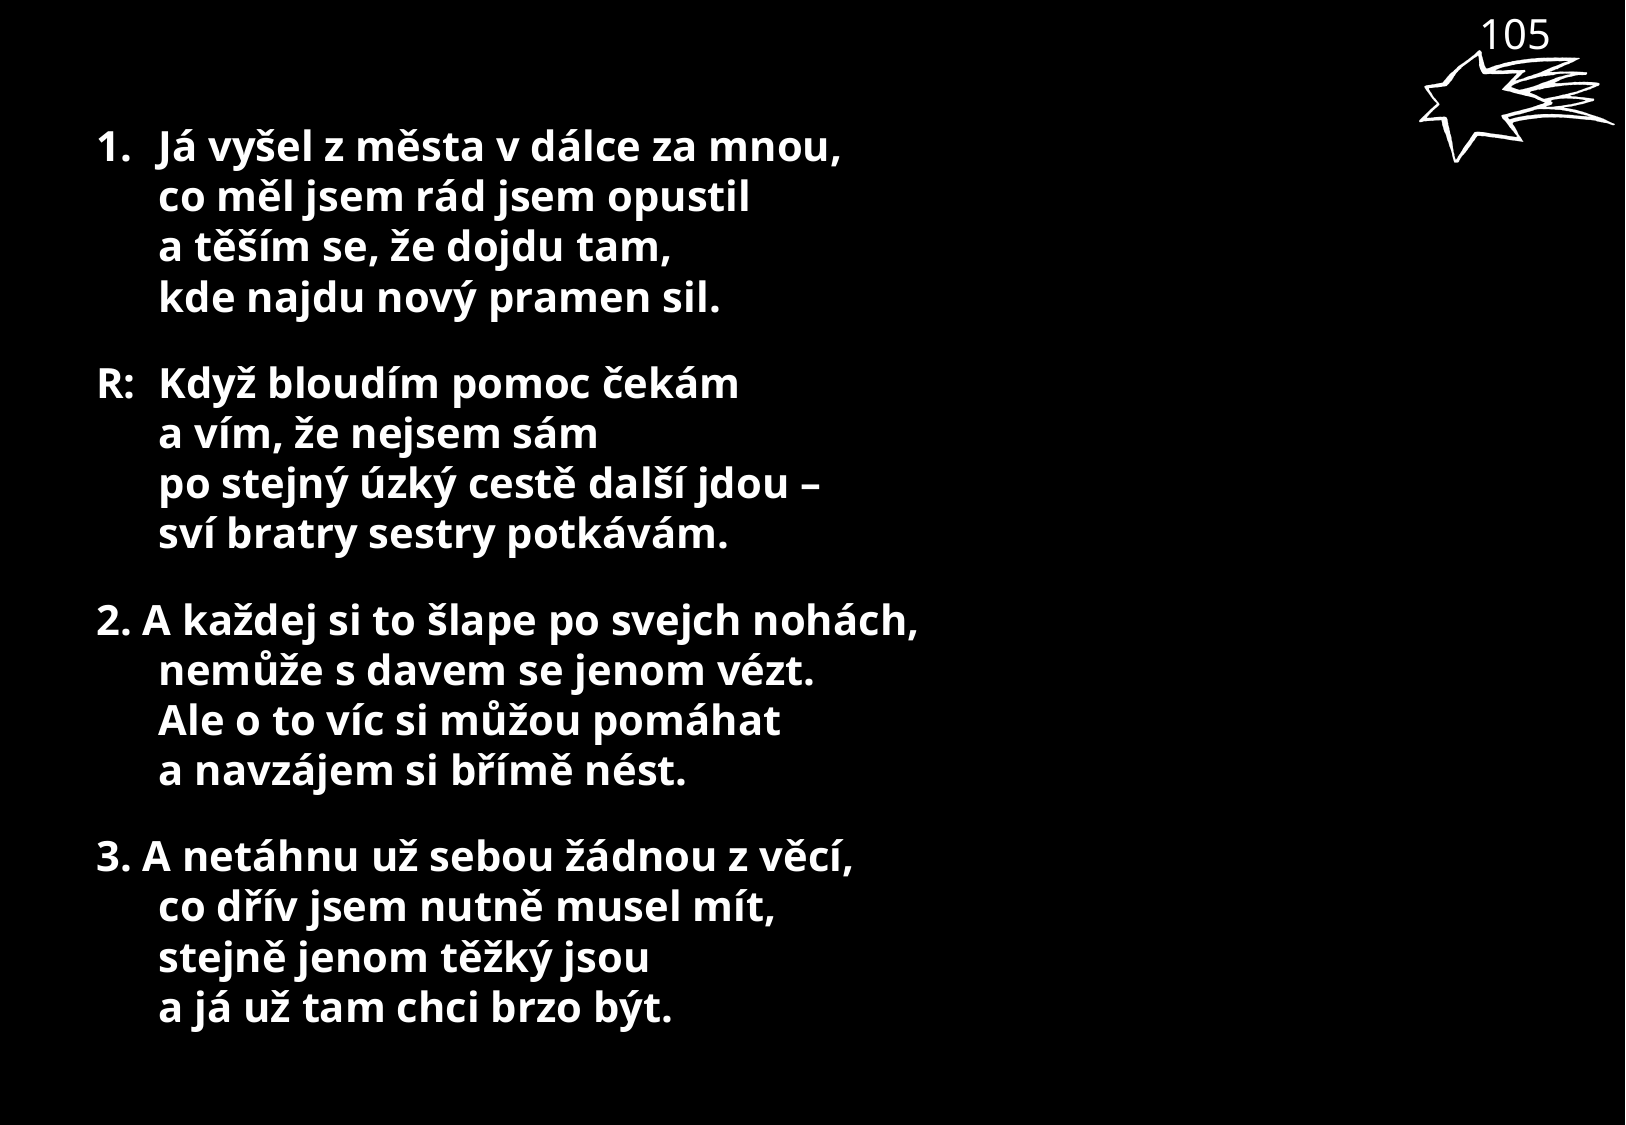

105
# Já vyšel z města v dálce za mnou, co měl jsem rád jsem opustil a těším se, že dojdu tam, kde najdu nový pramen sil.
R: 	Když bloudím pomoc čekám
a vím, že nejsem sám
po stejný úzký cestě další jdou –
sví bratry sestry potkávám.
2. A každej si to šlape po svejch nohách,
nemůže s davem se jenom vézt.
Ale o to víc si můžou pomáhat
a navzájem si břímě nést.
3. A netáhnu už sebou žádnou z věcí,
co dřív jsem nutně musel mít,
stejně jenom těžký jsou
a já už tam chci brzo být.